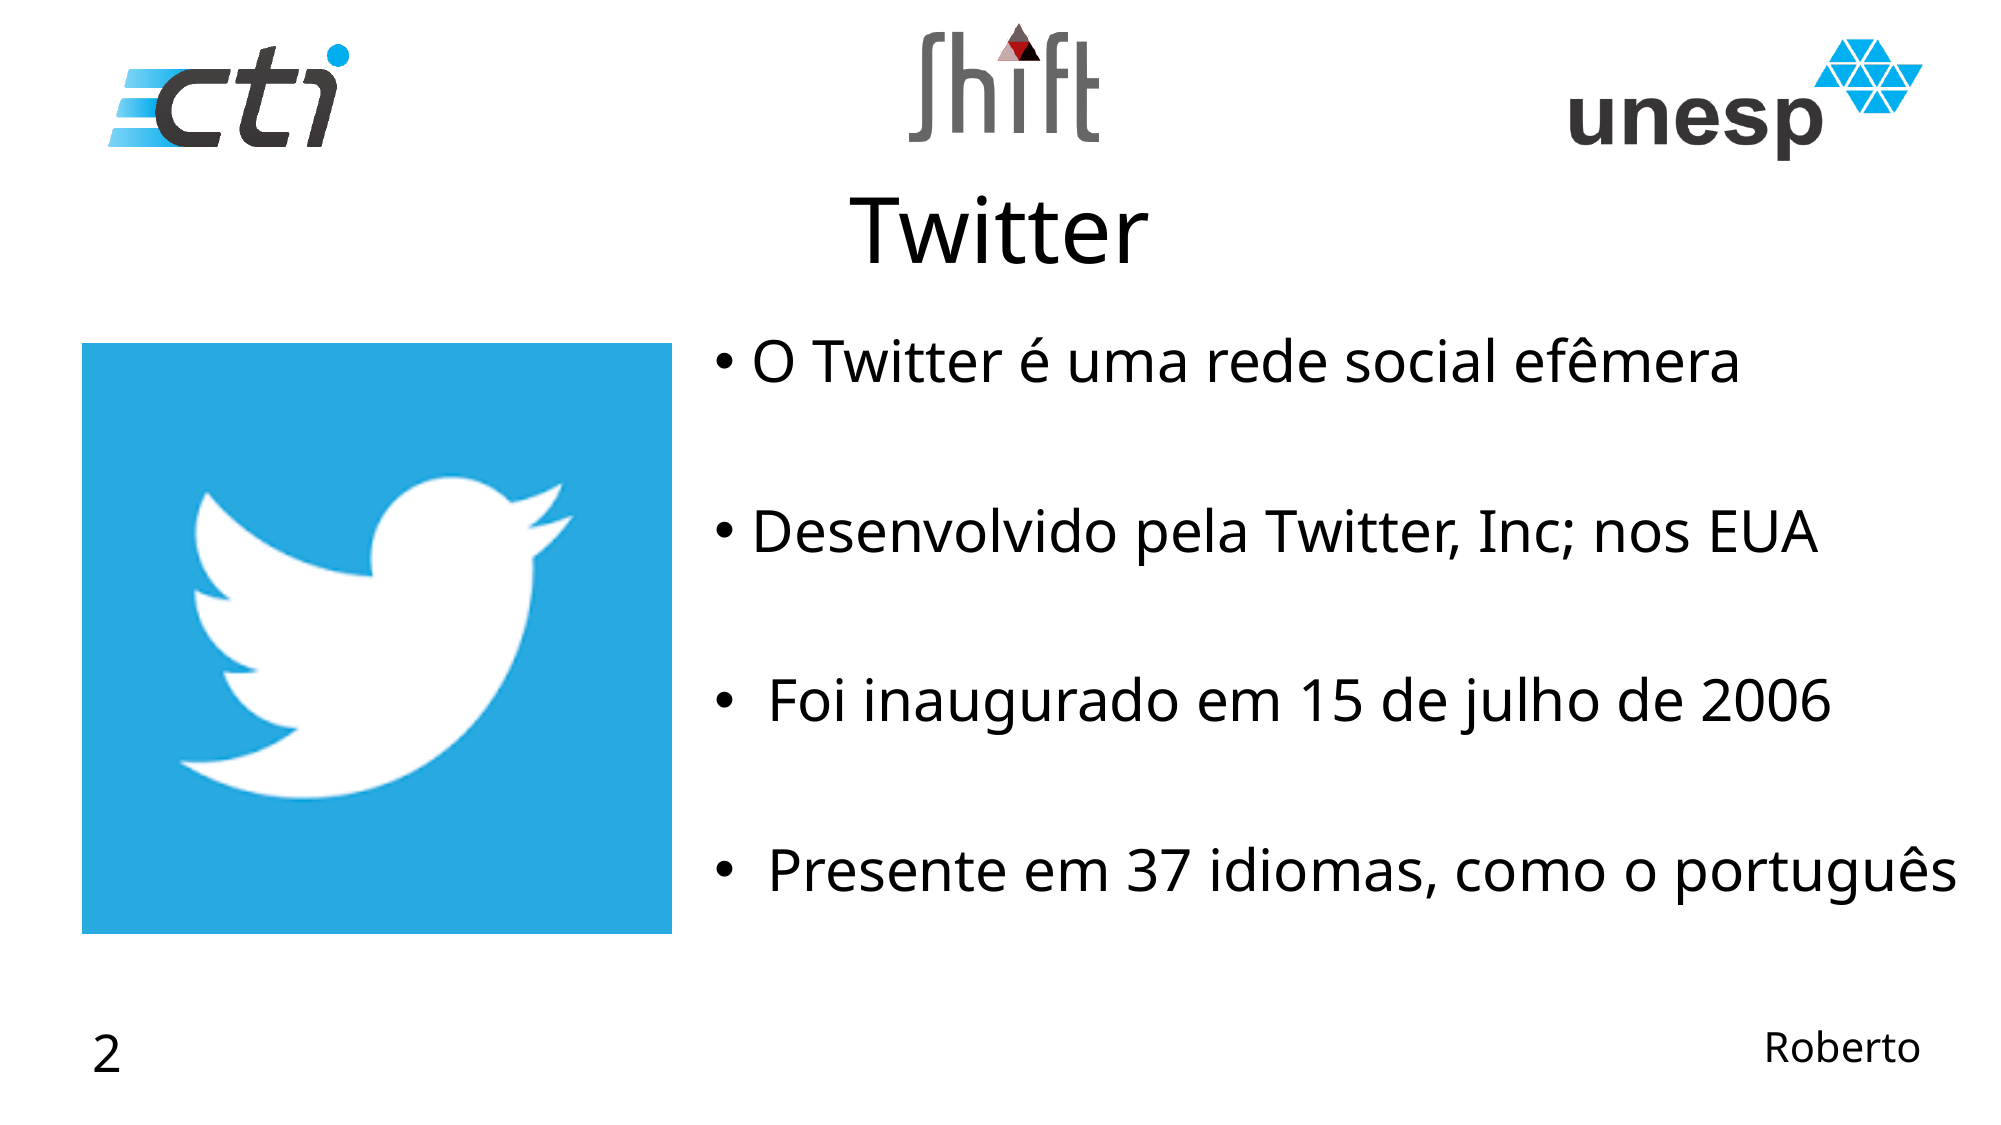

Twitter
# O Twitter é uma rede social efêmera
Desenvolvido pela Twitter, Inc; nos EUA
 Foi inaugurado em 15 de julho de 2006
 Presente em 37 idiomas, como o português
2
Roberto